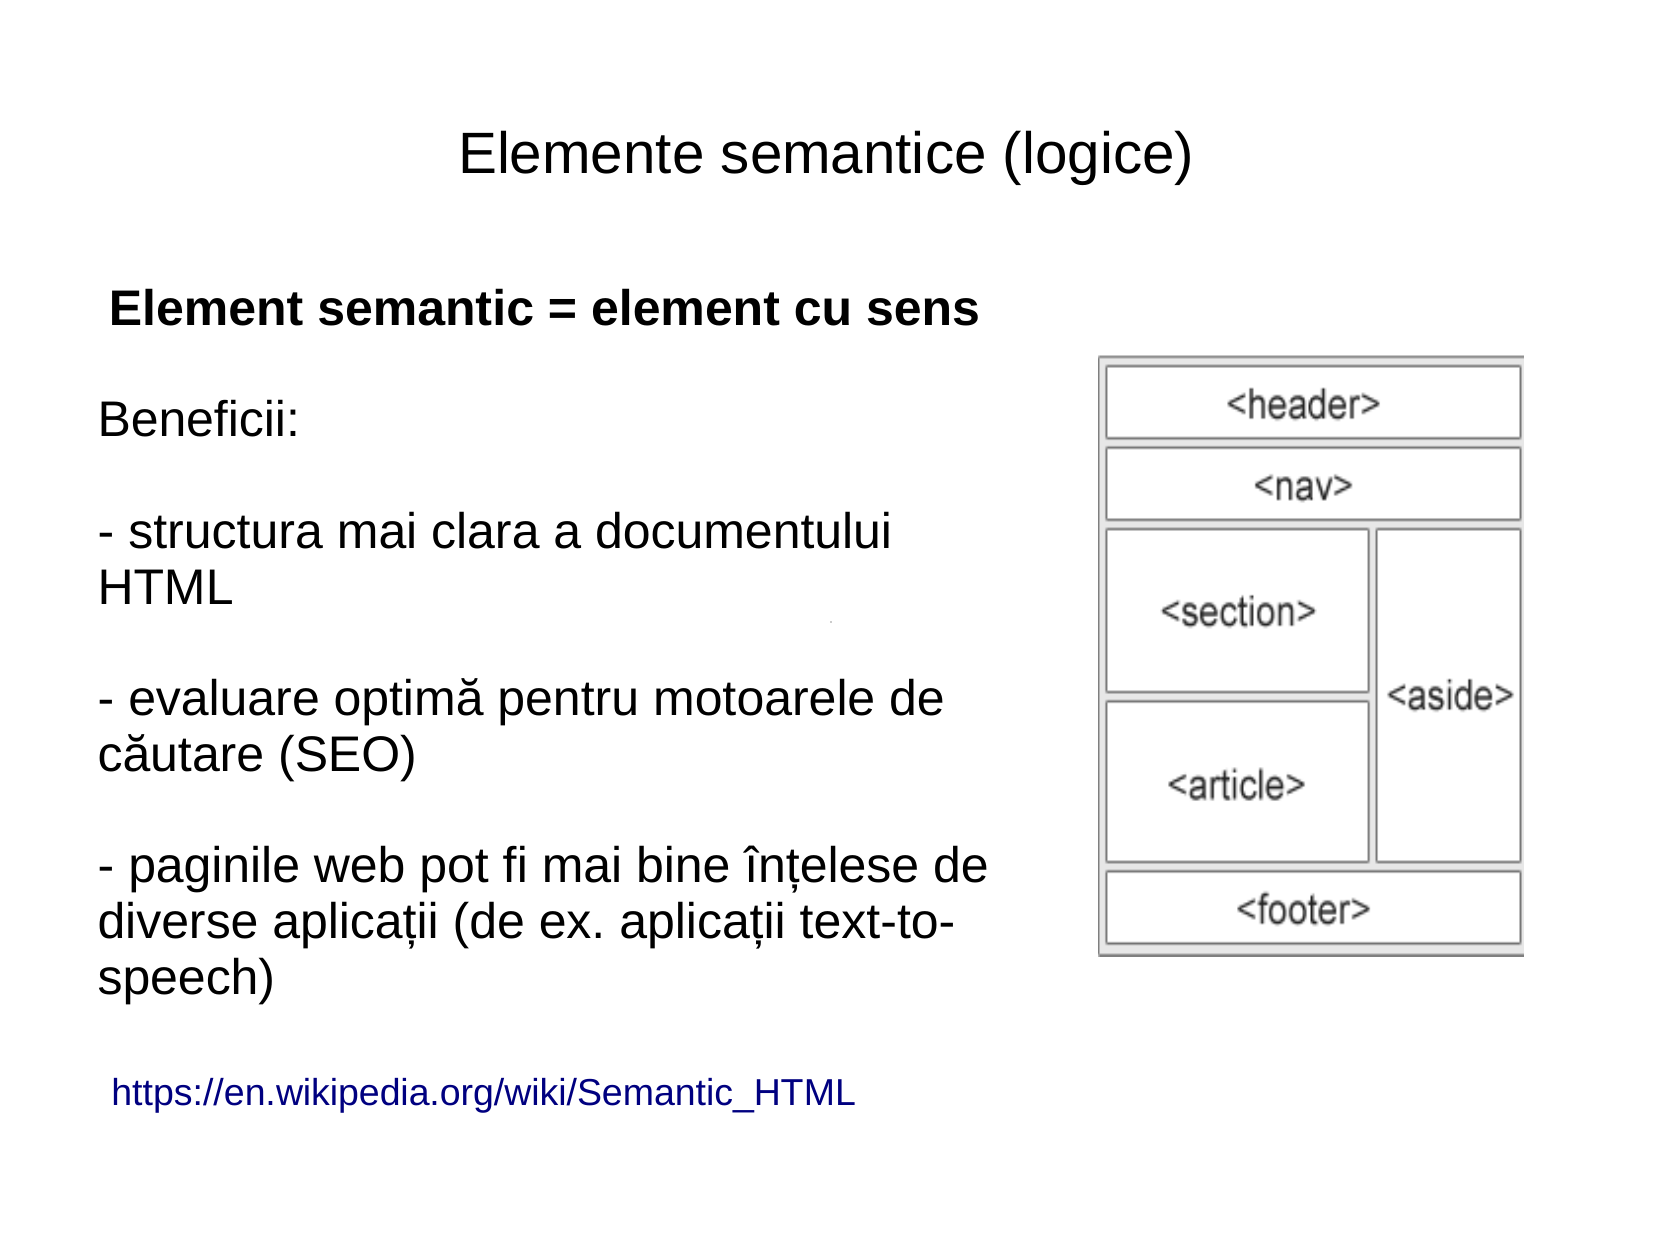

# Elemente semantice (logice)
 Element semantic = element cu sens
Beneficii:
- structura mai clara a documentului HTML
- evaluare optimă pentru motoarele de căutare (SEO)
- paginile web pot fi mai bine înțelese de diverse aplicații (de ex. aplicații text-to- speech)
 https://en.wikipedia.org/wiki/Semantic_HTML